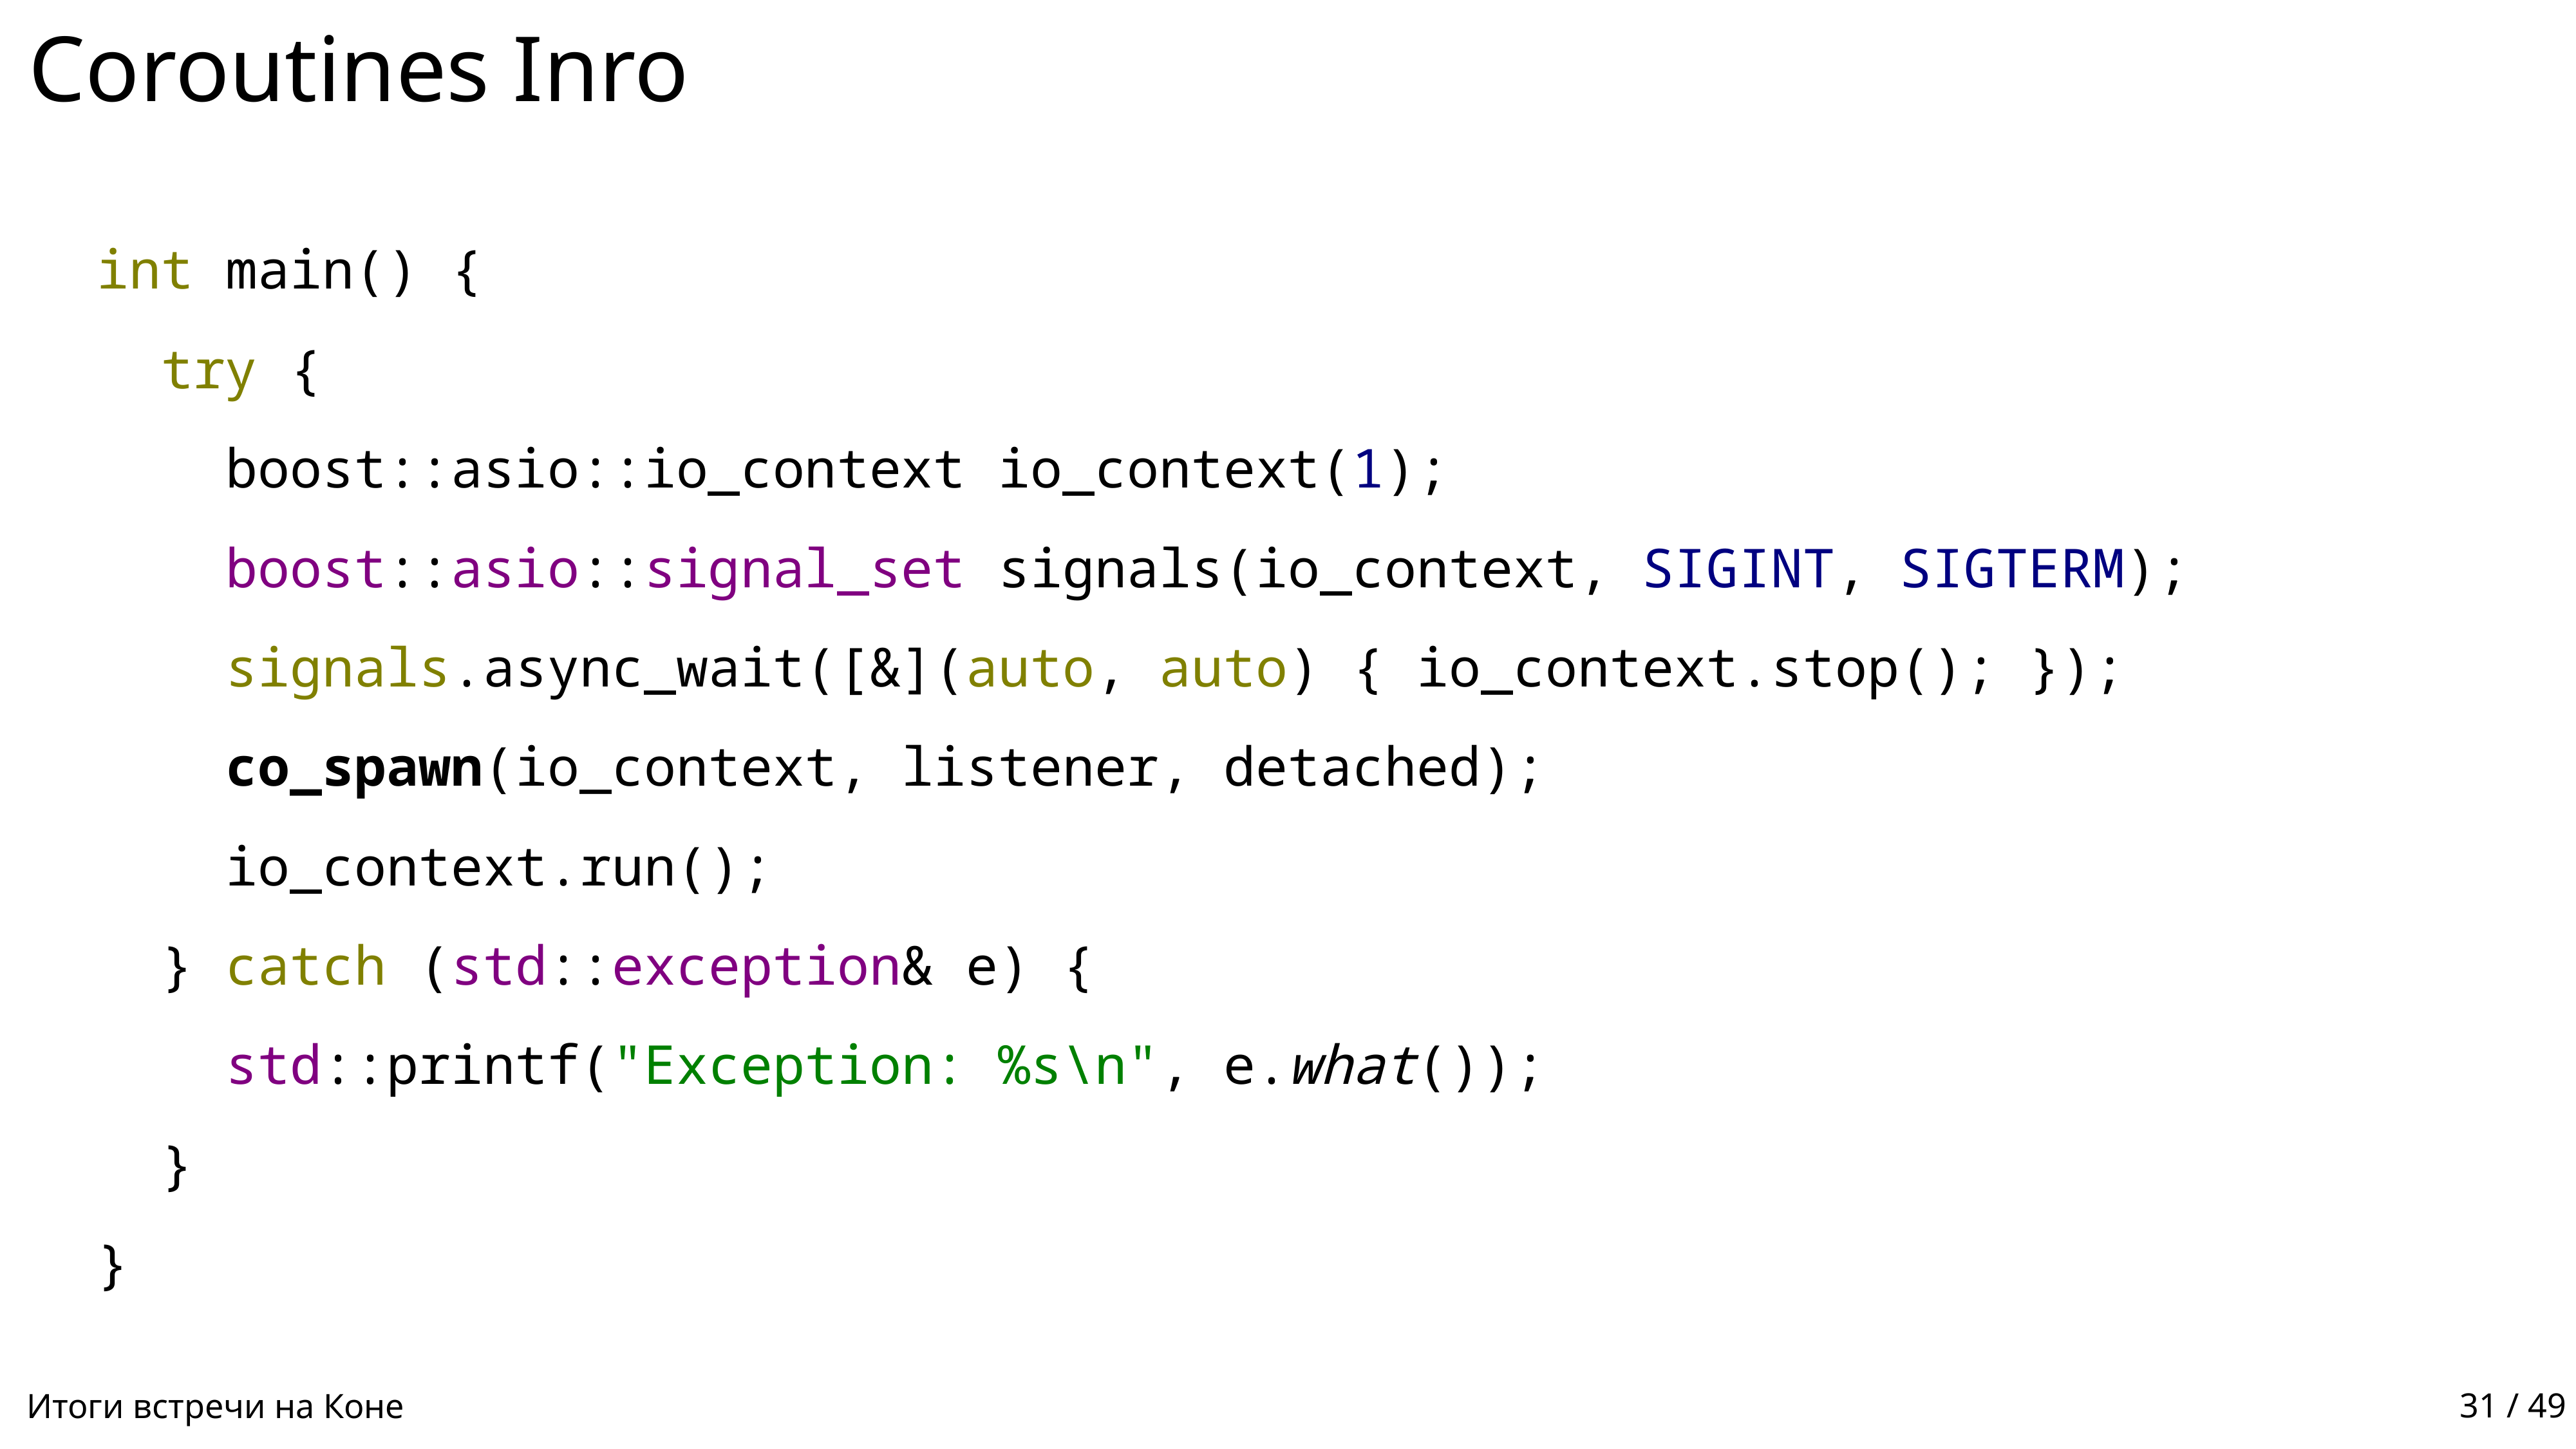

# Coroutines Inro
int main() {
 try {
 boost::asio::io_context io_context(1);
 boost::asio::signal_set signals(io_context, SIGINT, SIGTERM);
 signals.async_wait([&](auto, auto) { io_context.stop(); });
 co_spawn(io_context, listener, detached);
 io_context.run();
 } catch (std::exception& e) {
 std::printf("Exception: %s\n", e.what());
 }
}
Итоги встречи на Коне